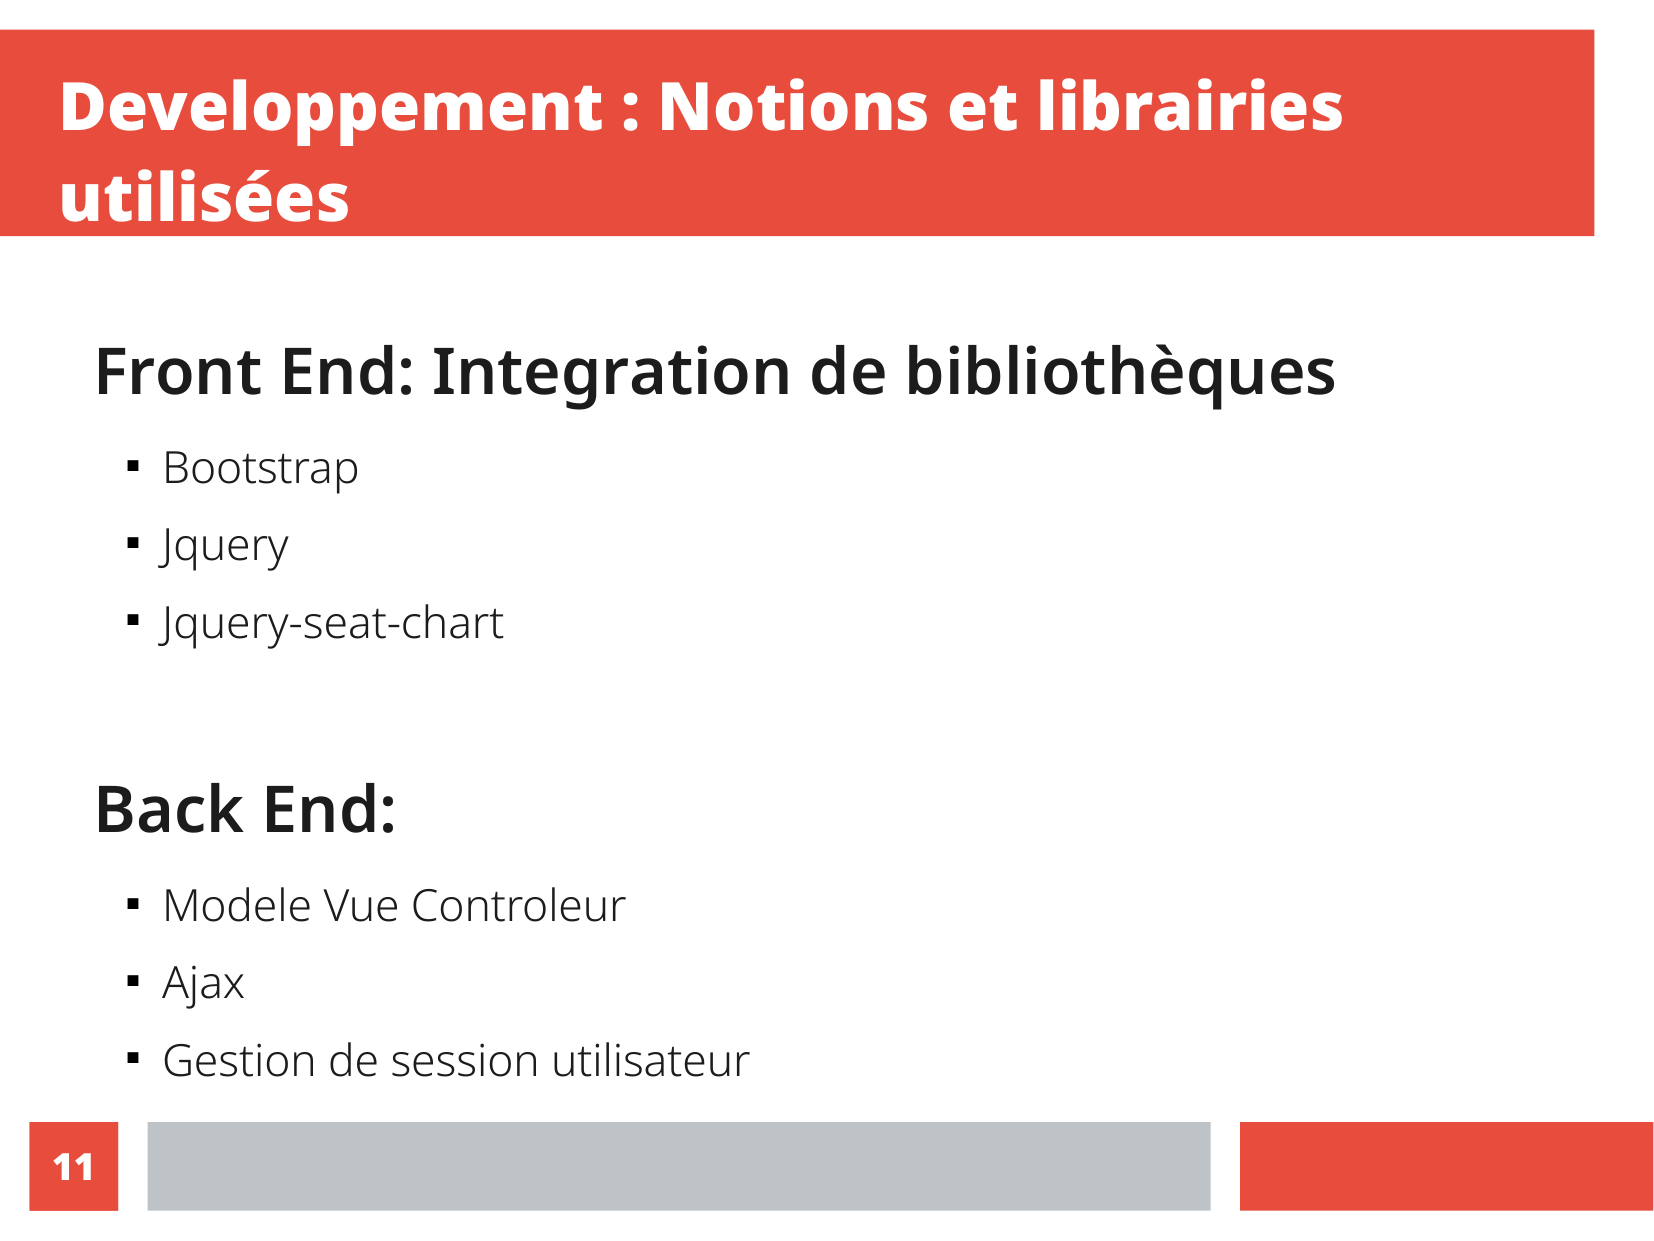

# Developpement : Notions et librairies utilisées
Front End: Integration de bibliothèques
Bootstrap
Jquery
Jquery-seat-chart
Back End:
Modele Vue Controleur
Ajax
Gestion de session utilisateur
11